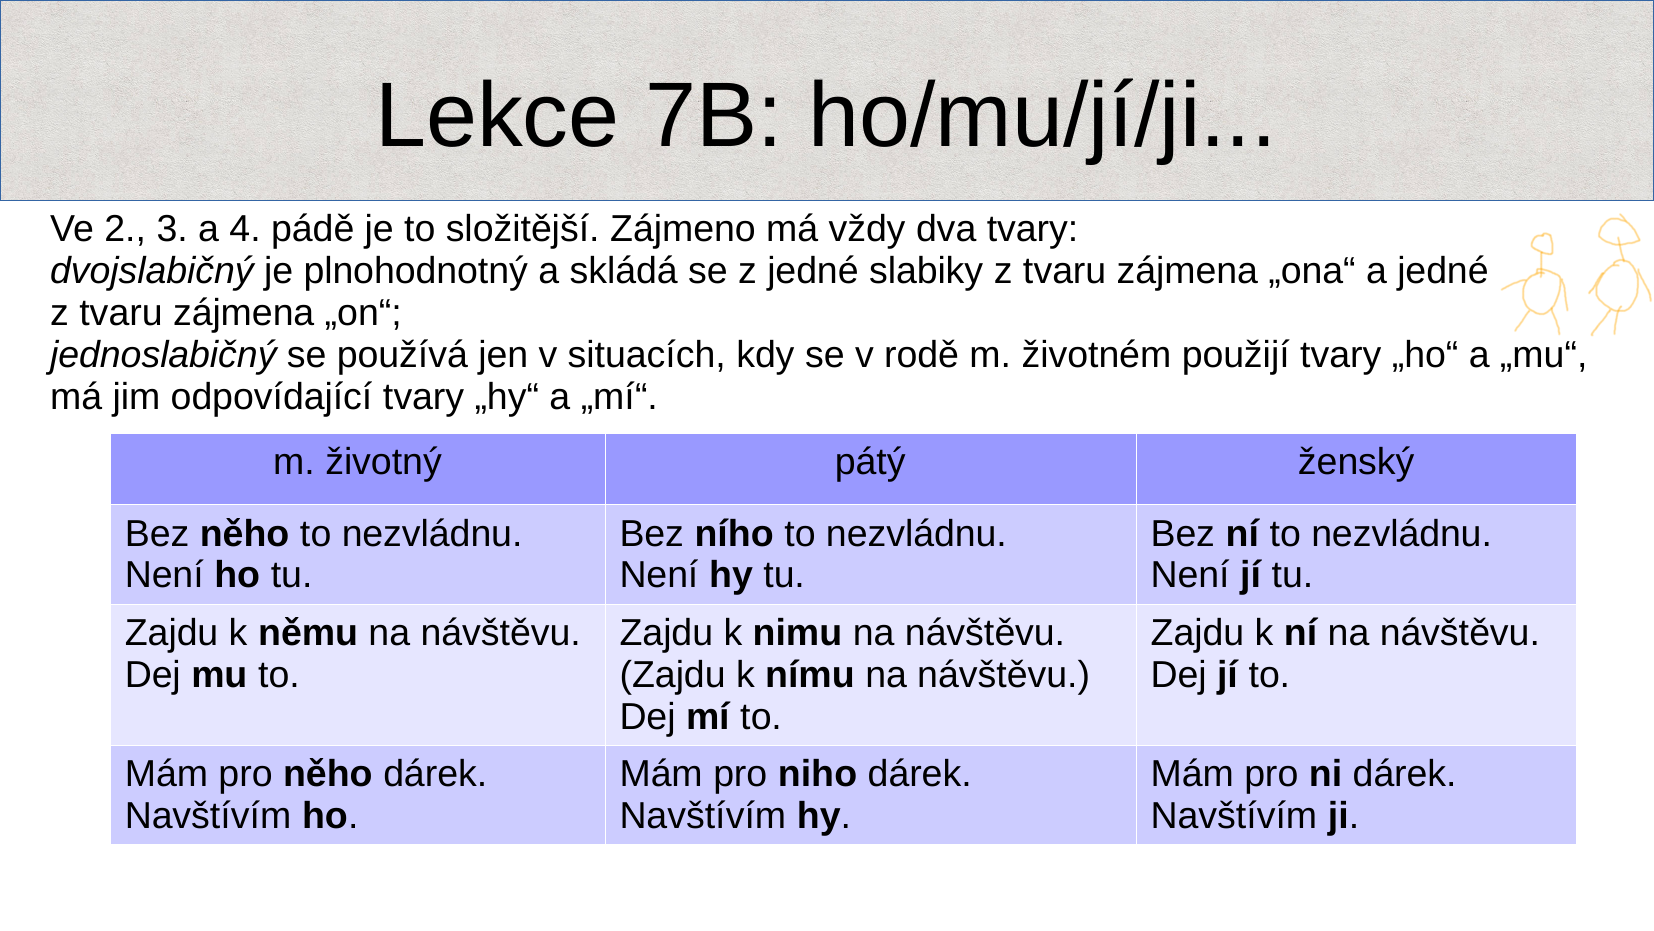

# Lekce 7B: ho/mu/jí/ji...
Ve 2., 3. a 4. pádě je to složitější. Zájmeno má vždy dva tvary:
dvojslabičný je plnohodnotný a skládá se z jedné slabiky z tvaru zájmena „ona“ a jedné z tvaru zájmena „on“;
jednoslabičný se používá jen v situacích, kdy se v rodě m. životném použijí tvary „ho“ a „mu“, má jim odpovídající tvary „hy“ a „mí“.
| m. životný | pátý | ženský |
| --- | --- | --- |
| Bez něho to nezvládnu. Není ho tu. | Bez ního to nezvládnu. Není hy tu. | Bez ní to nezvládnu. Není jí tu. |
| Zajdu k němu na návštěvu. Dej mu to. | Zajdu k nimu na návštěvu. (Zajdu k nímu na návštěvu.) Dej mí to. | Zajdu k ní na návštěvu. Dej jí to. |
| Mám pro něho dárek. Navštívím ho. | Mám pro niho dárek. Navštívím hy. | Mám pro ni dárek. Navštívím ji. |